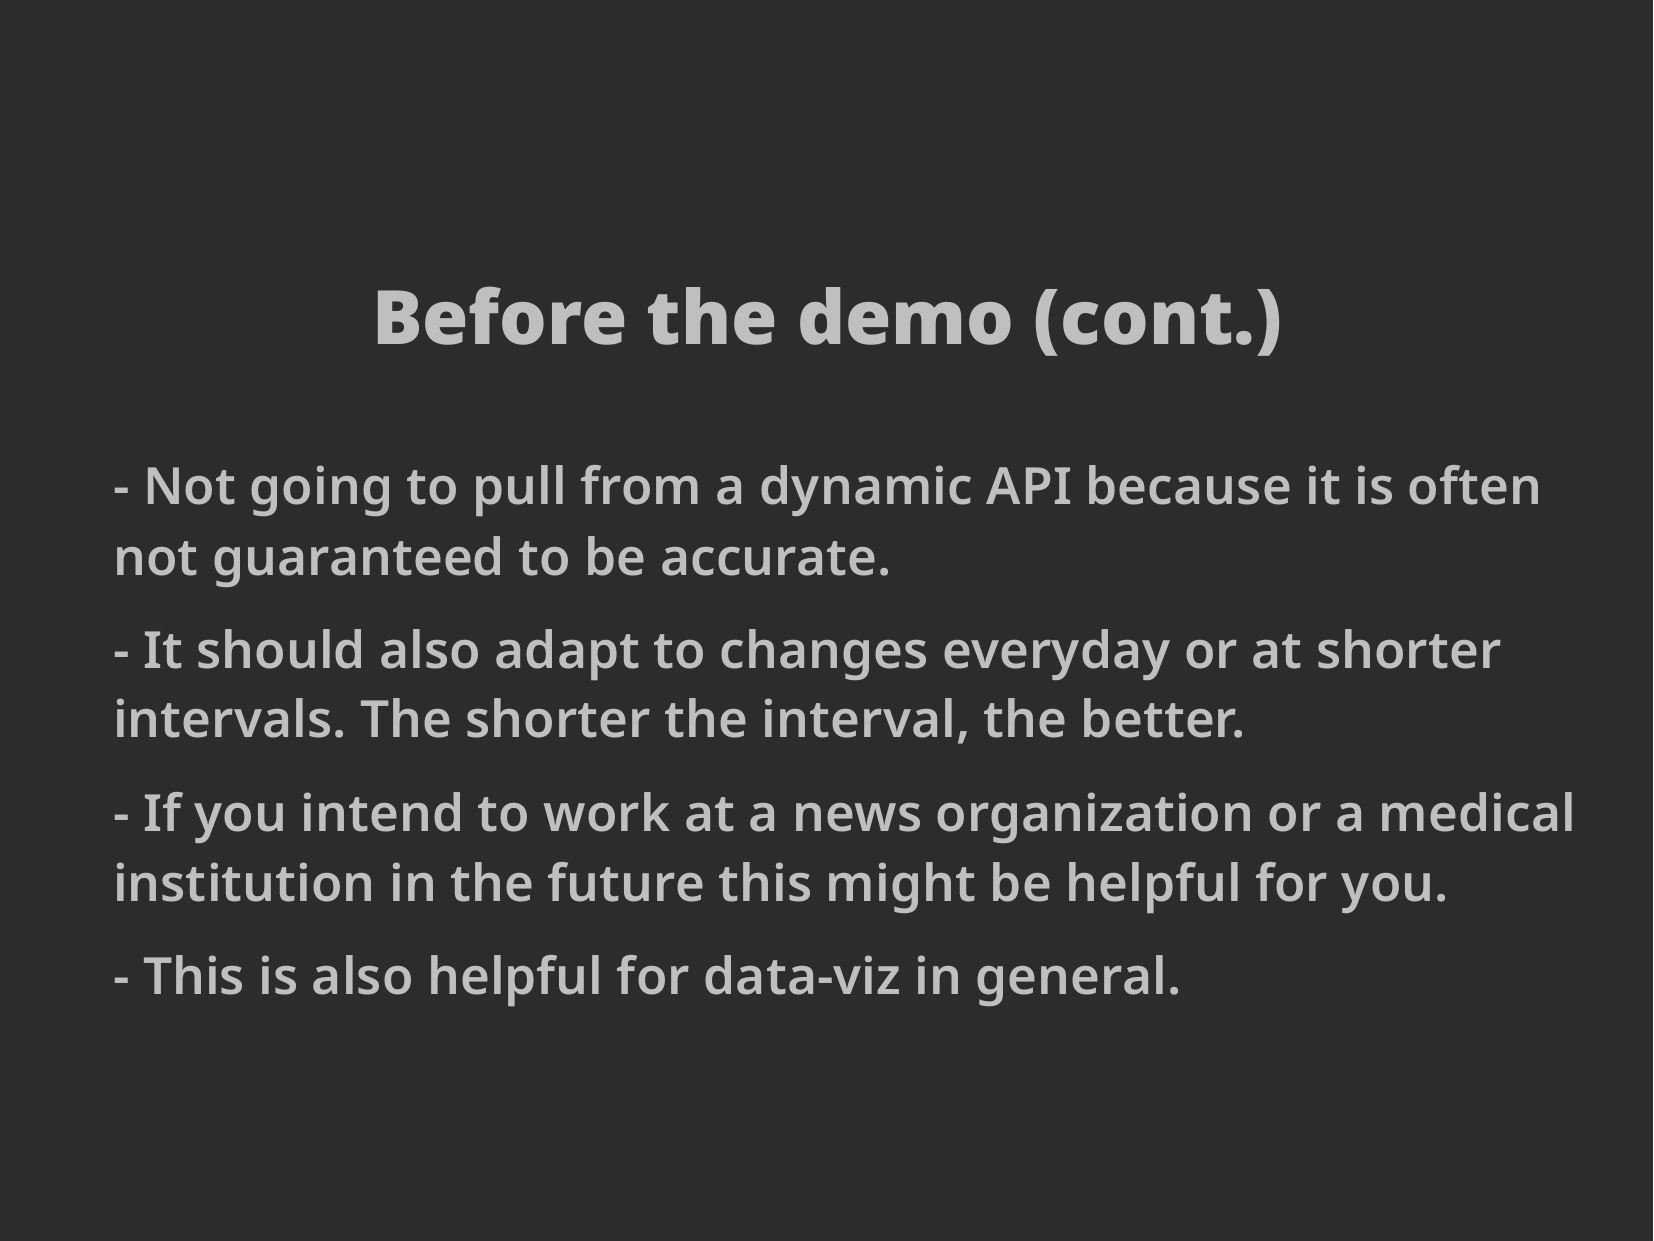

# Before the demo (cont.)
- Not going to pull from a dynamic API because it is often not guaranteed to be accurate.
- It should also adapt to changes everyday or at shorter intervals. The shorter the interval, the better.
- If you intend to work at a news organization or a medical institution in the future this might be helpful for you.
- This is also helpful for data-viz in general.